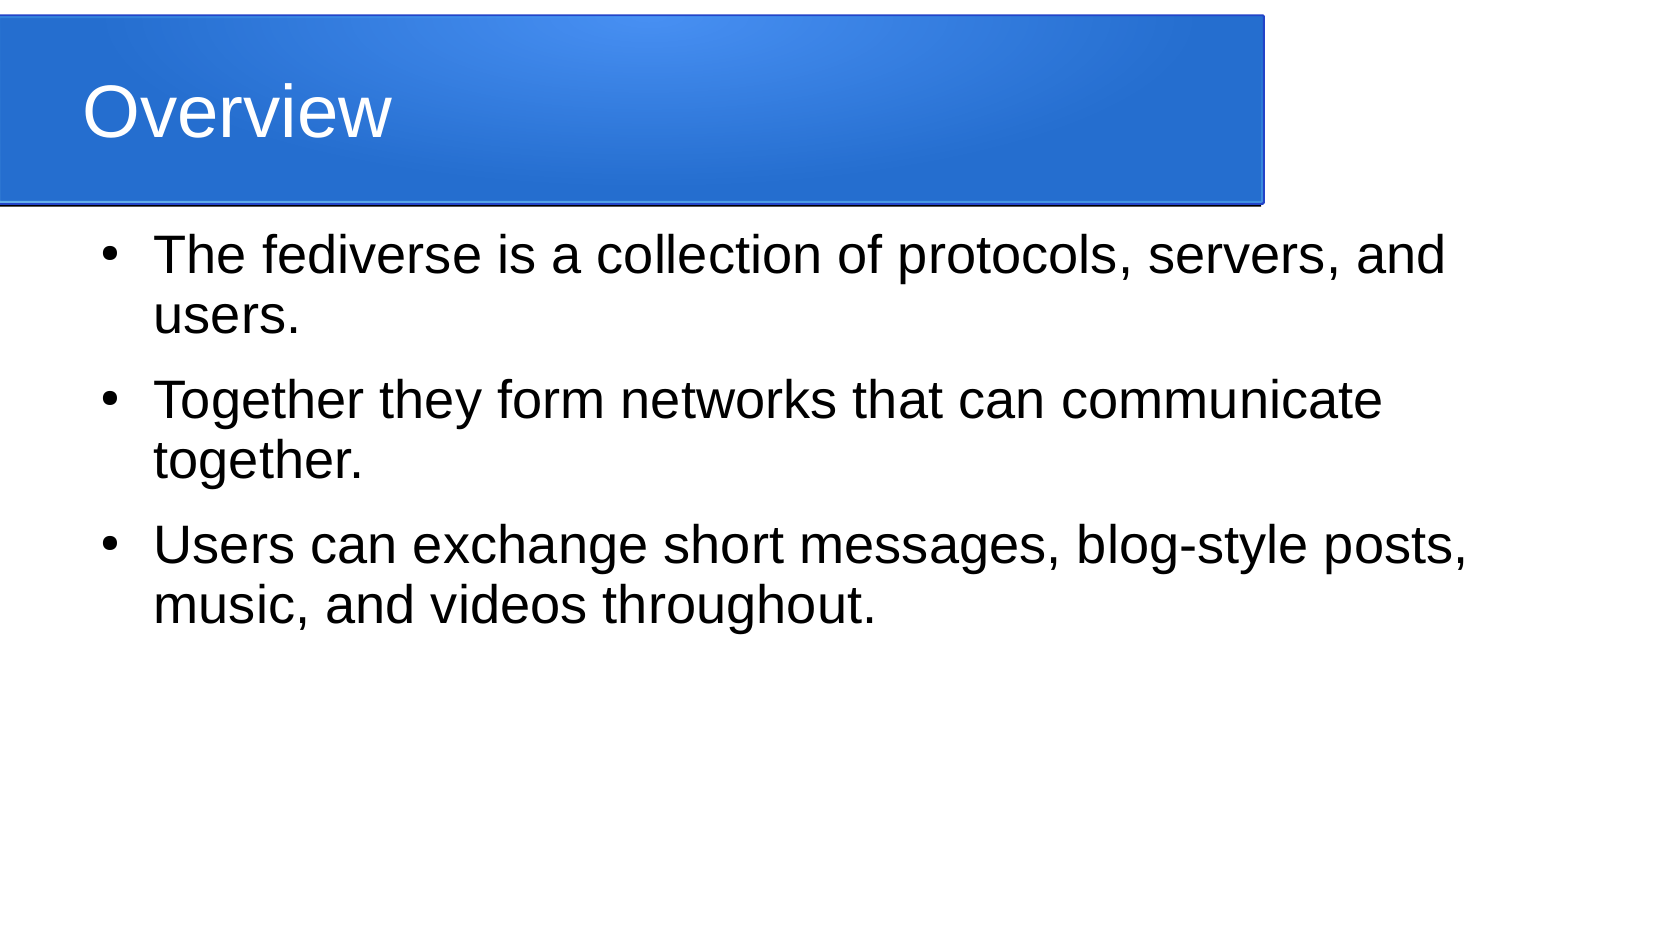

# Overview
The fediverse is a collection of protocols, servers, and users.
Together they form networks that can communicate together.
Users can exchange short messages, blog-style posts, music, and videos throughout.